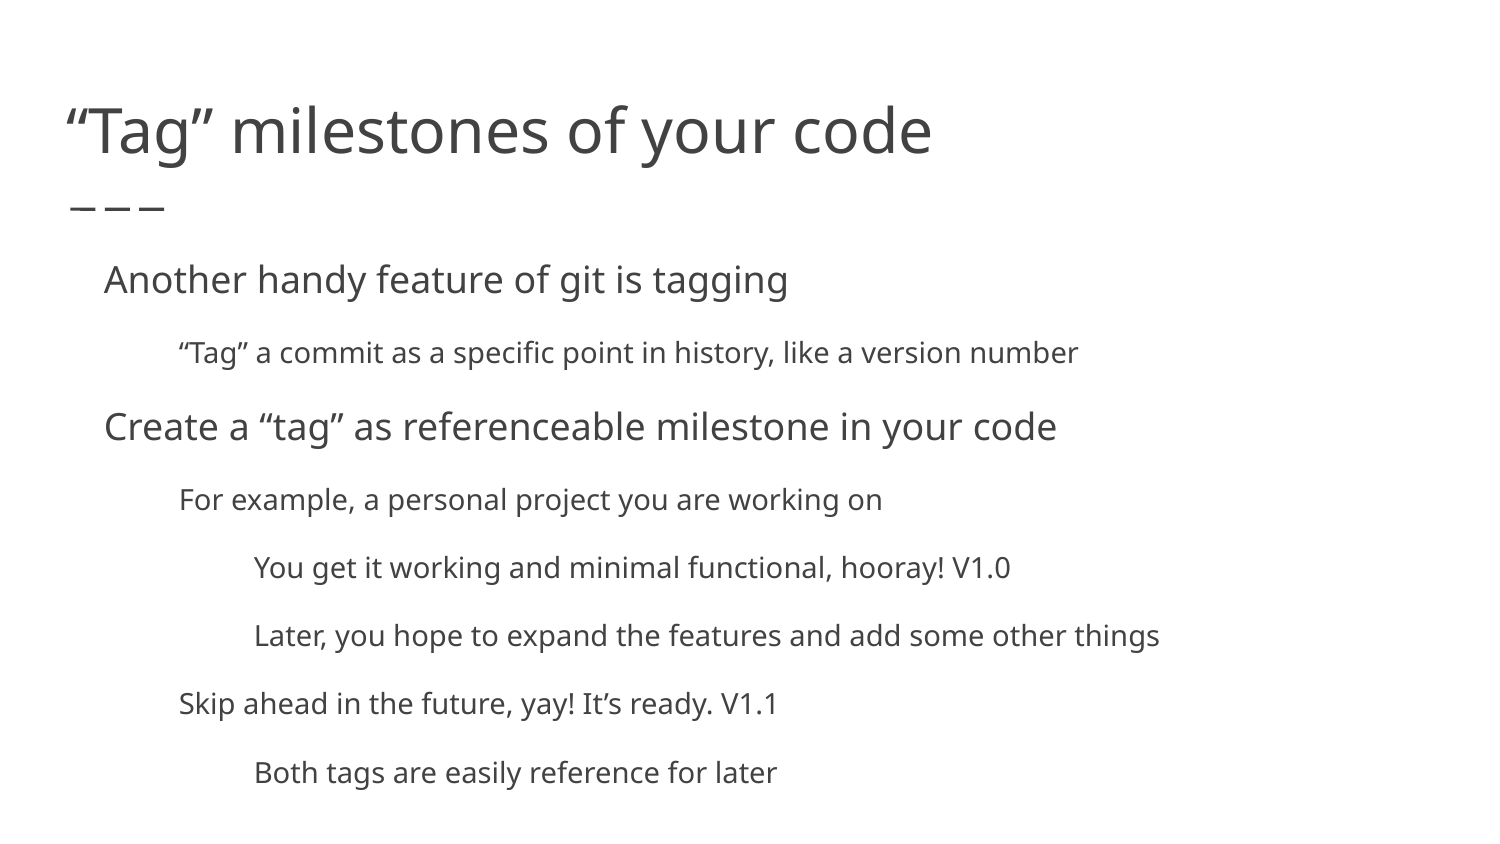

# “Tag” milestones of your code
Another handy feature of git is tagging
“Tag” a commit as a specific point in history, like a version number
Create a “tag” as referenceable milestone in your code
For example, a personal project you are working on
You get it working and minimal functional, hooray! V1.0
Later, you hope to expand the features and add some other things
Skip ahead in the future, yay! It’s ready. V1.1
Both tags are easily reference for later